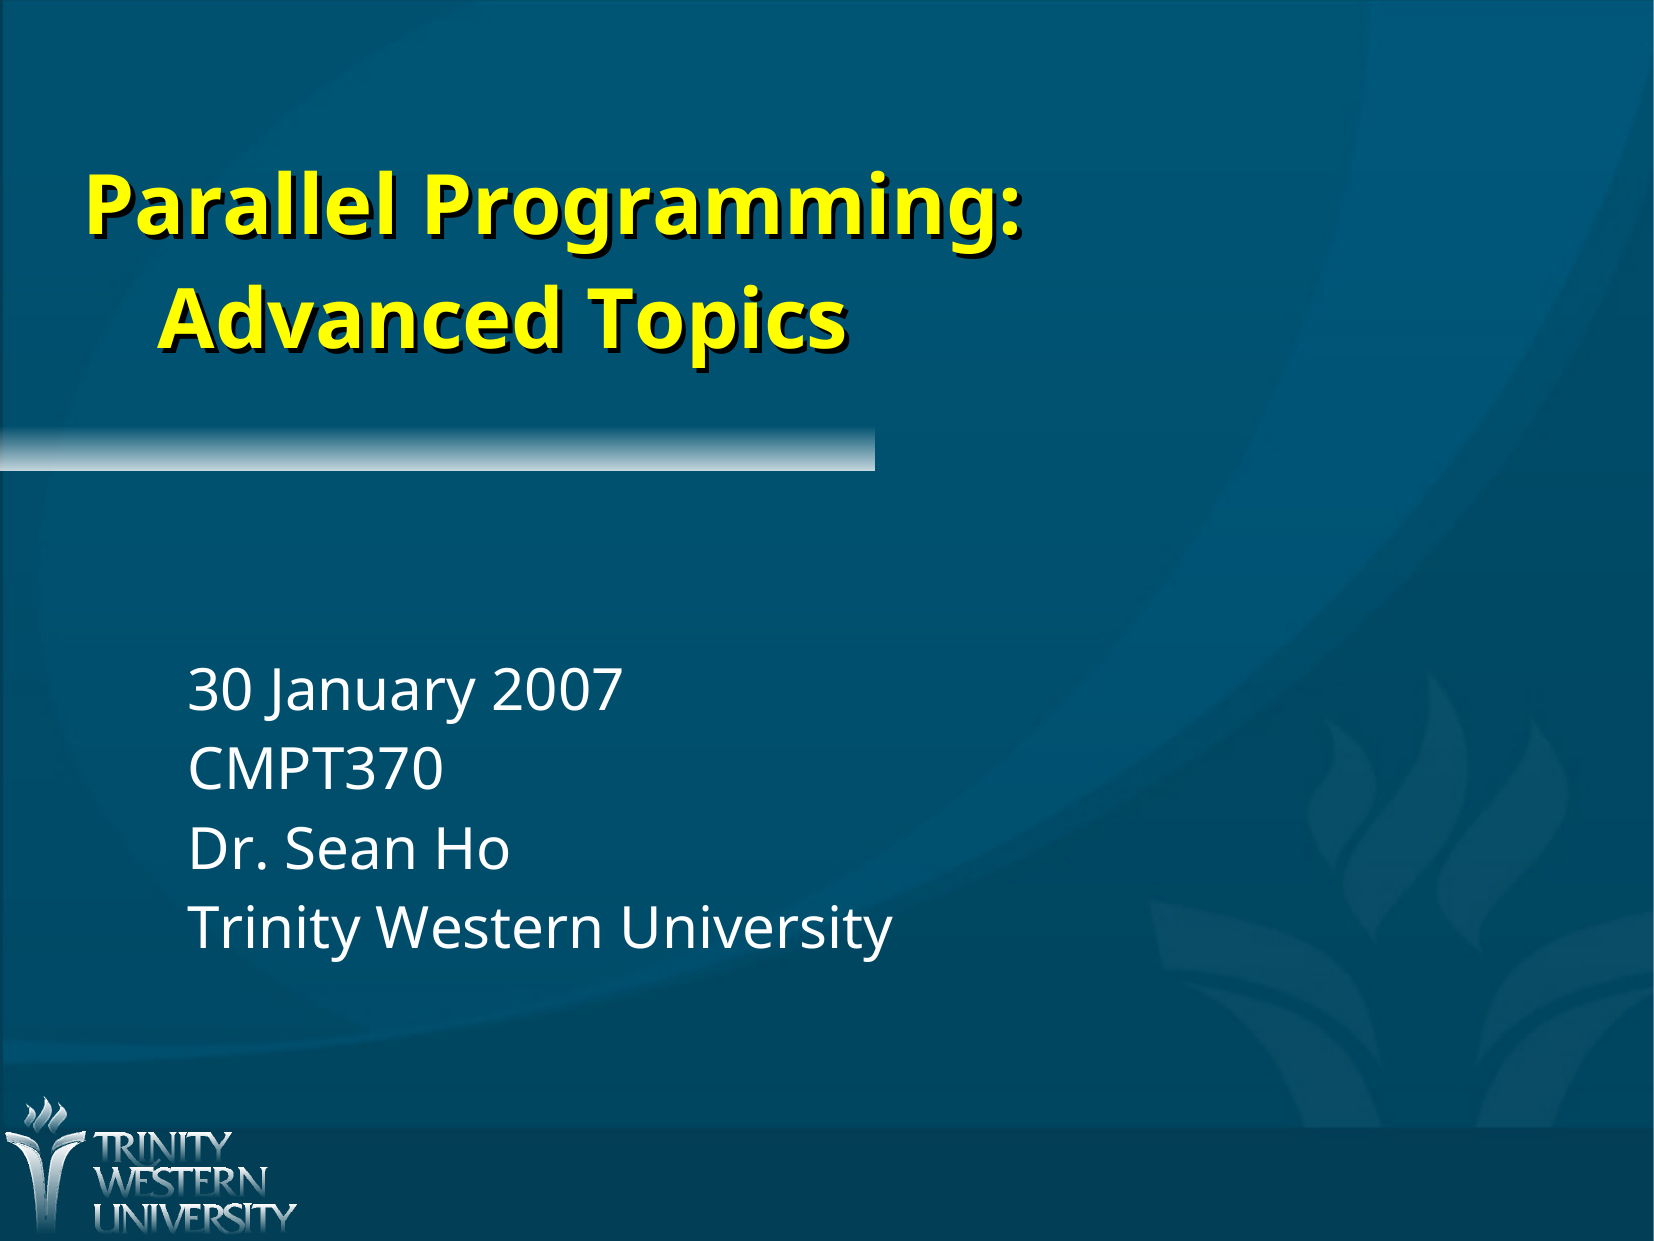

# Parallel Programming: Advanced Topics
30 January 2007
CMPT370
Dr. Sean Ho
Trinity Western University